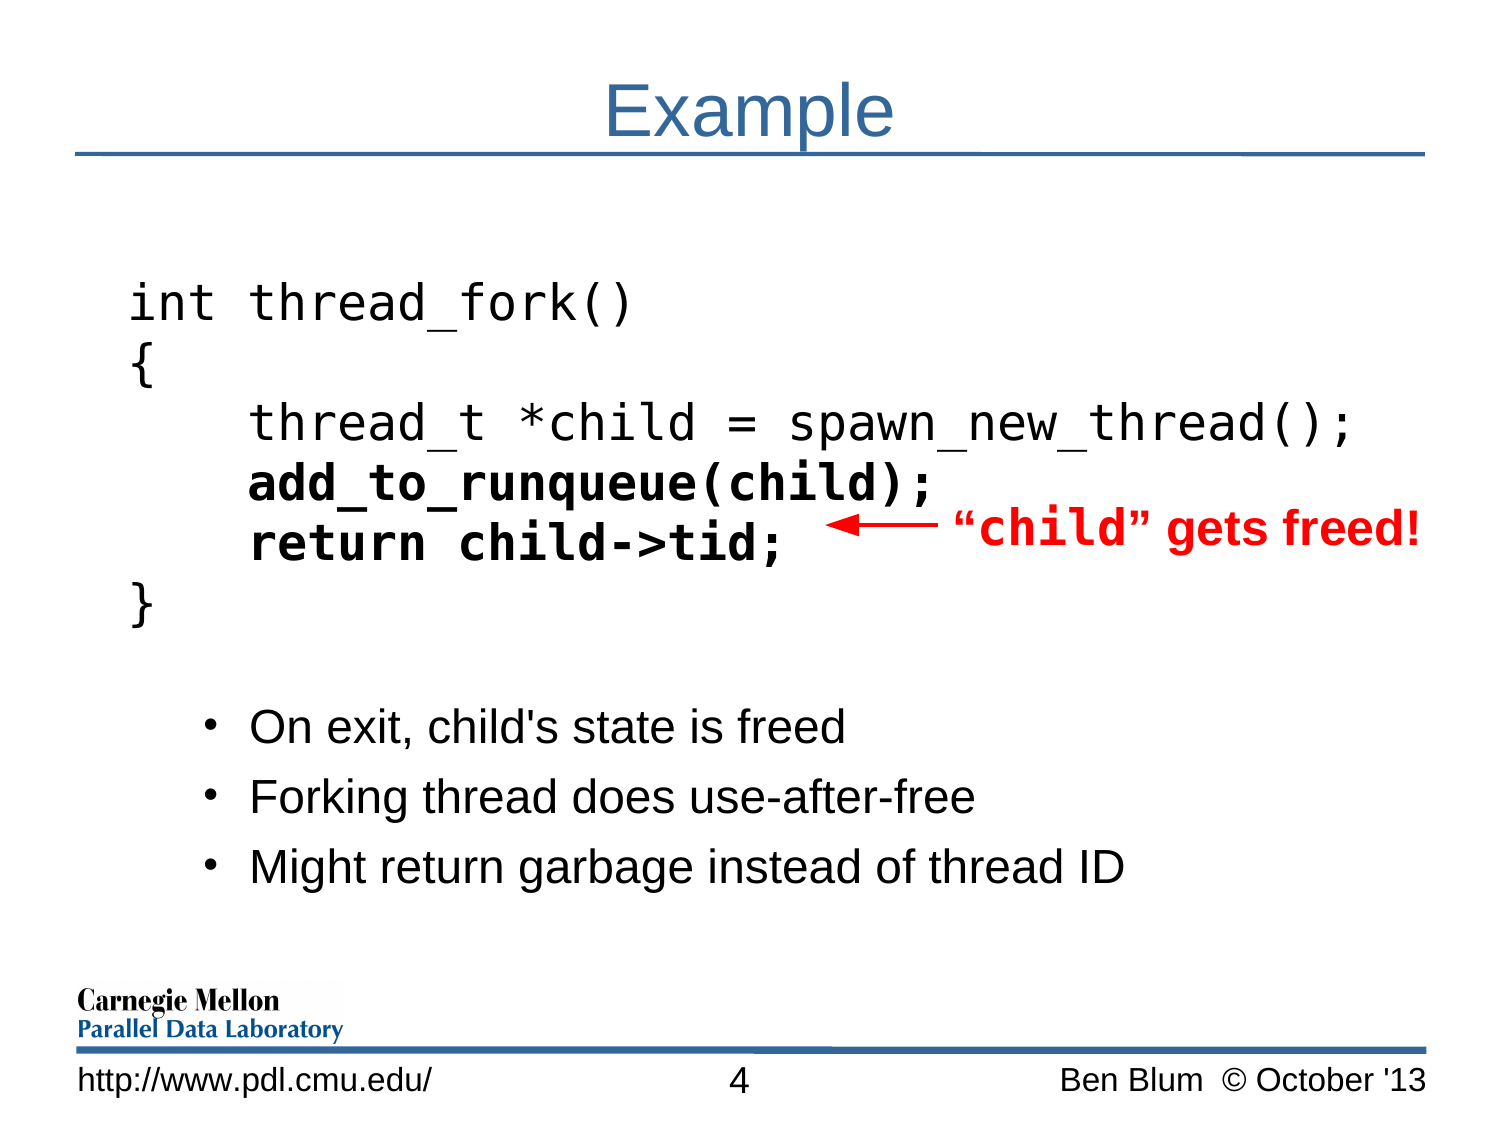

# Example
On exit, child's state is freed
Forking thread does use-after-free
Might return garbage instead of thread ID
int thread_fork()
{
 thread_t *child = spawn_new_thread();
 add_to_runqueue(child);
 return child->tid;
}
“child” gets freed!
4